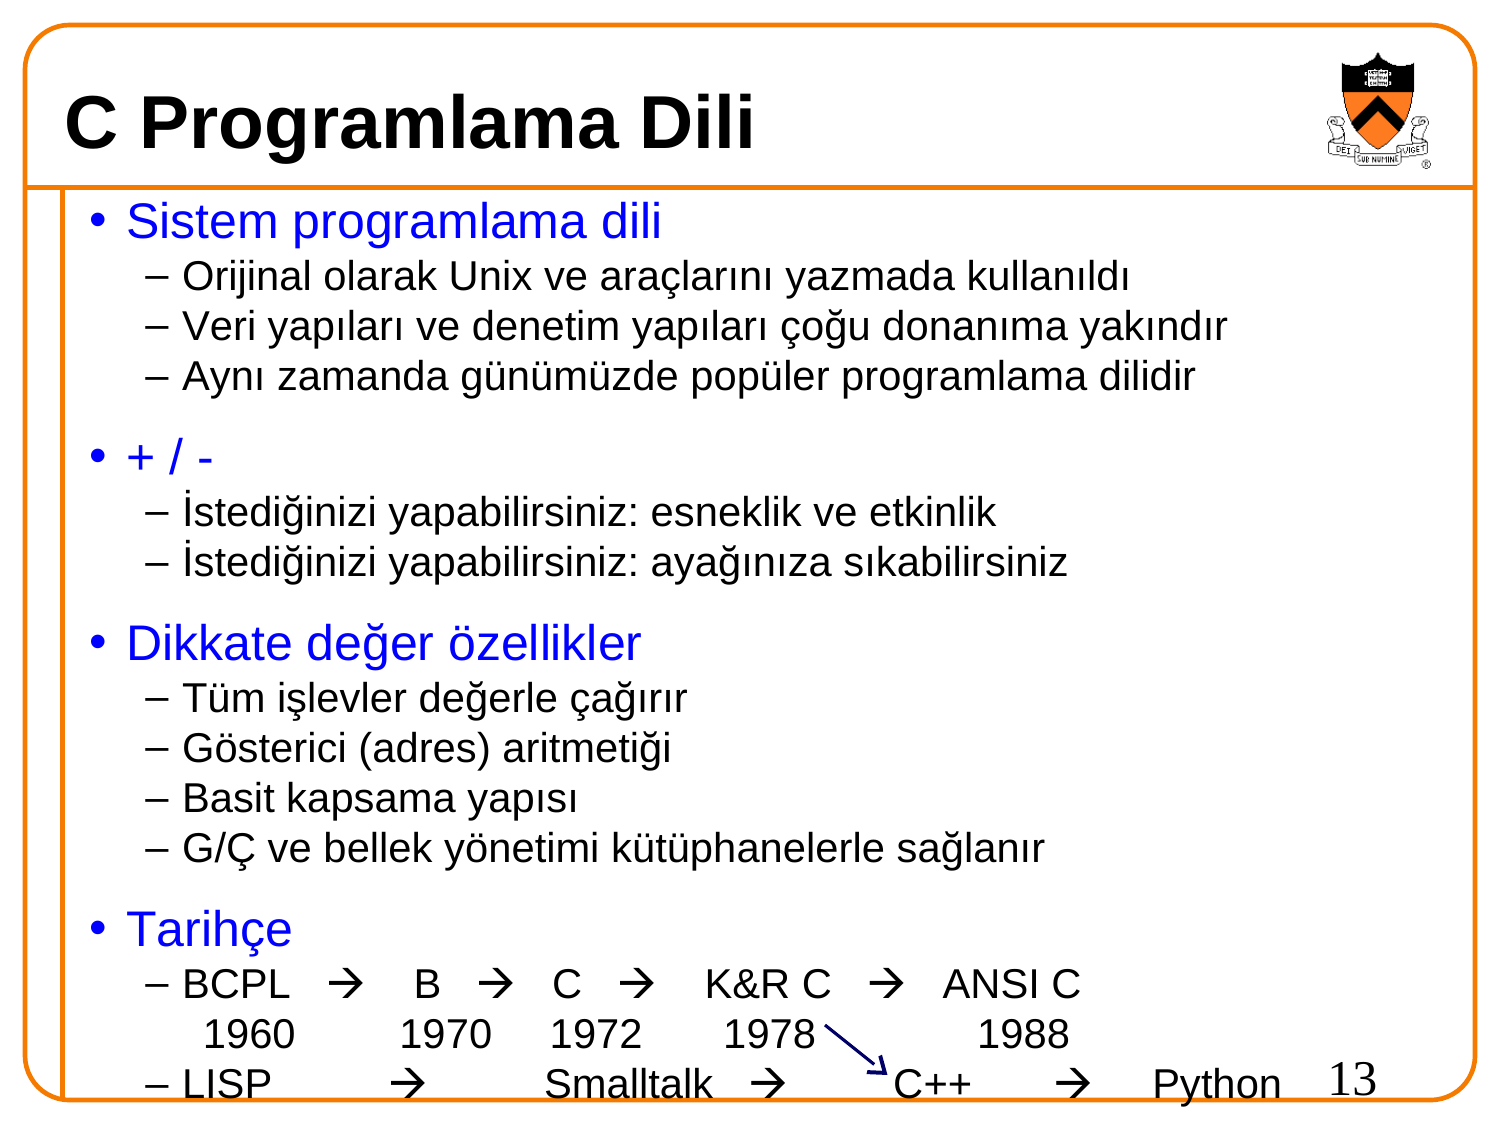

# C Programlama Dili
Sistem programlama dili
Orijinal olarak Unix ve araçlarını yazmada kullanıldı
Veri yapıları ve denetim yapıları çoğu donanıma yakındır
Aynı zamanda günümüzde popüler programlama dilidir
+ / -
İstediğinizi yapabilirsiniz: esneklik ve etkinlik
İstediğinizi yapabilirsiniz: ayağınıza sıkabilirsiniz
Dikkate değer özellikler
Tüm işlevler değerle çağırır
Gösterici (adres) aritmetiği
Basit kapsama yapısı
G/Ç ve bellek yönetimi kütüphanelerle sağlanır
Tarihçe
BCPL  B  C  K&R C  ANSI C
 1960 1970 1972 1978 1988
LISP  Smalltalk  C++  Python
13